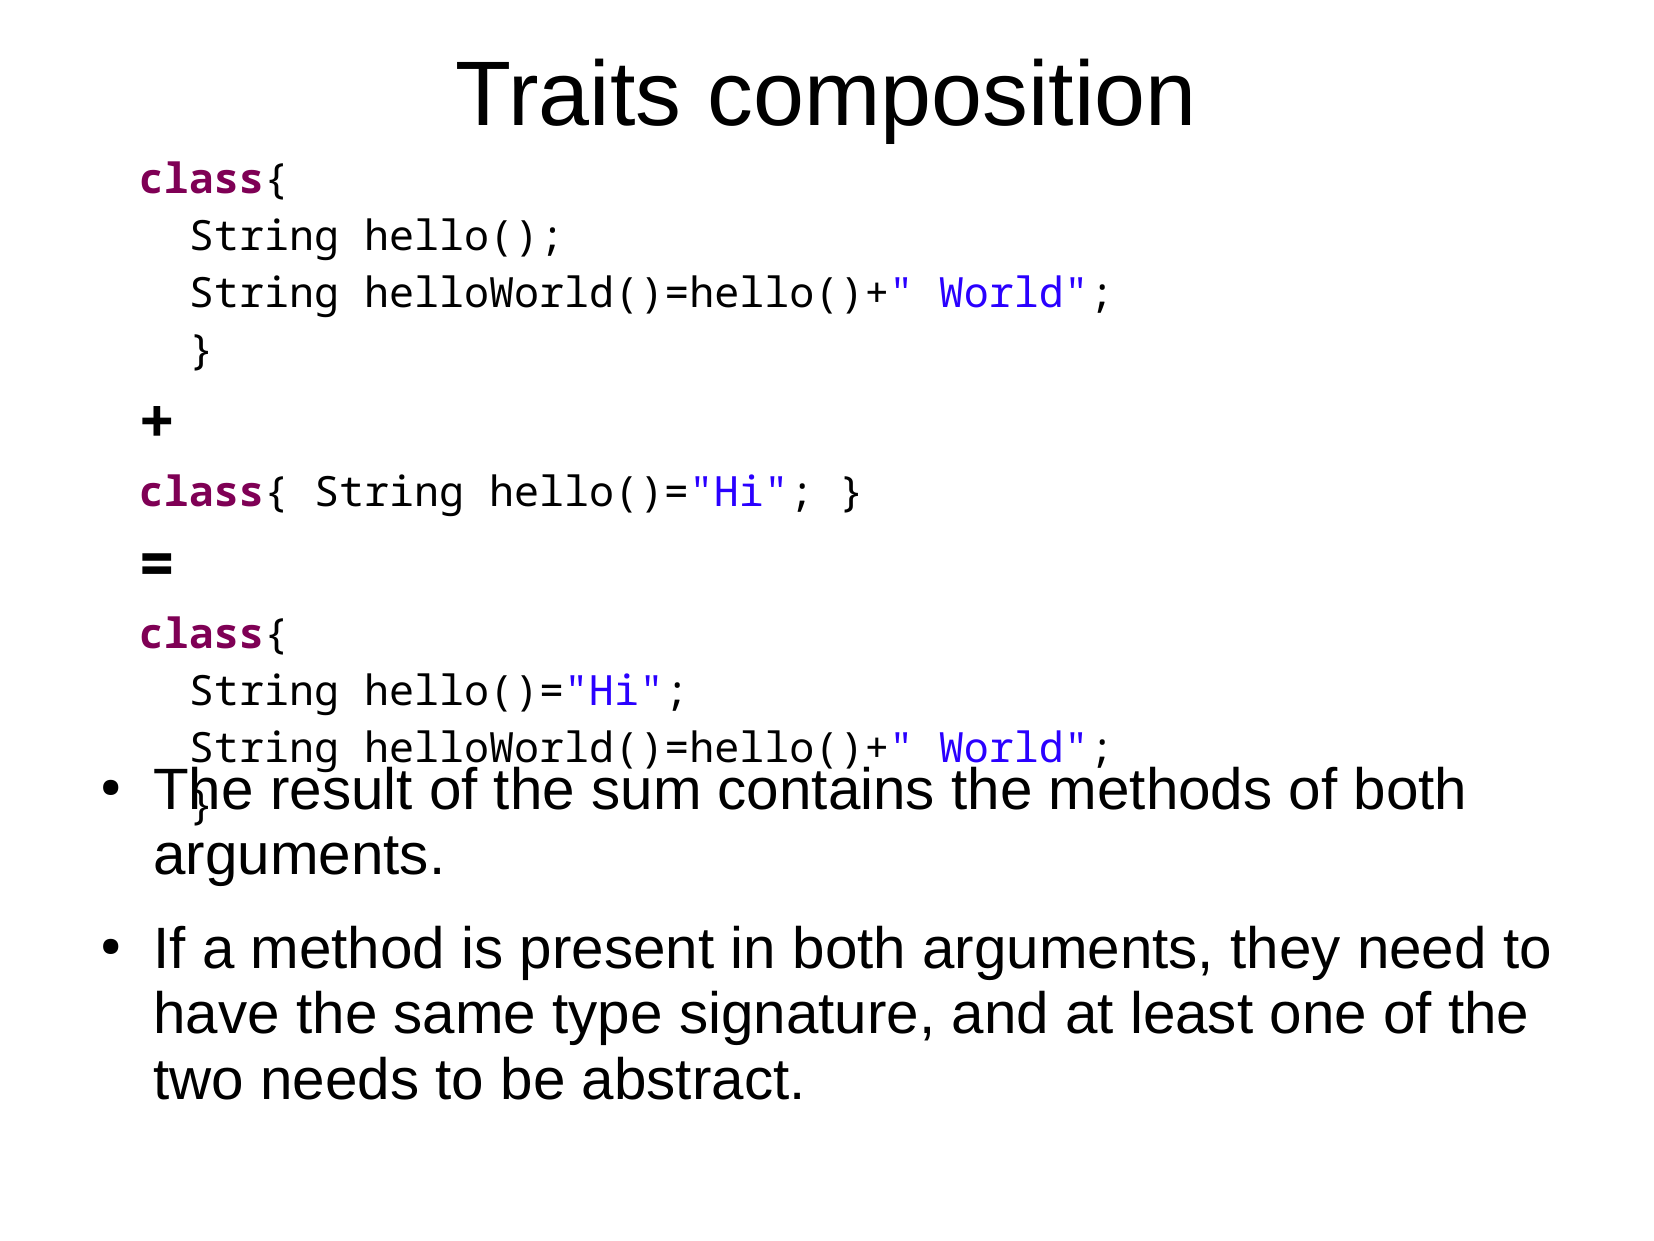

# Traits composition
class{
 String hello();
 String helloWorld()=hello()+" World";
 }
+
class{ String hello()="Hi"; }
=
class{
 String hello()="Hi";
 String helloWorld()=hello()+" World";
 }
The result of the sum contains the methods of both arguments.
If a method is present in both arguments, they need to have the same type signature, and at least one of the two needs to be abstract.